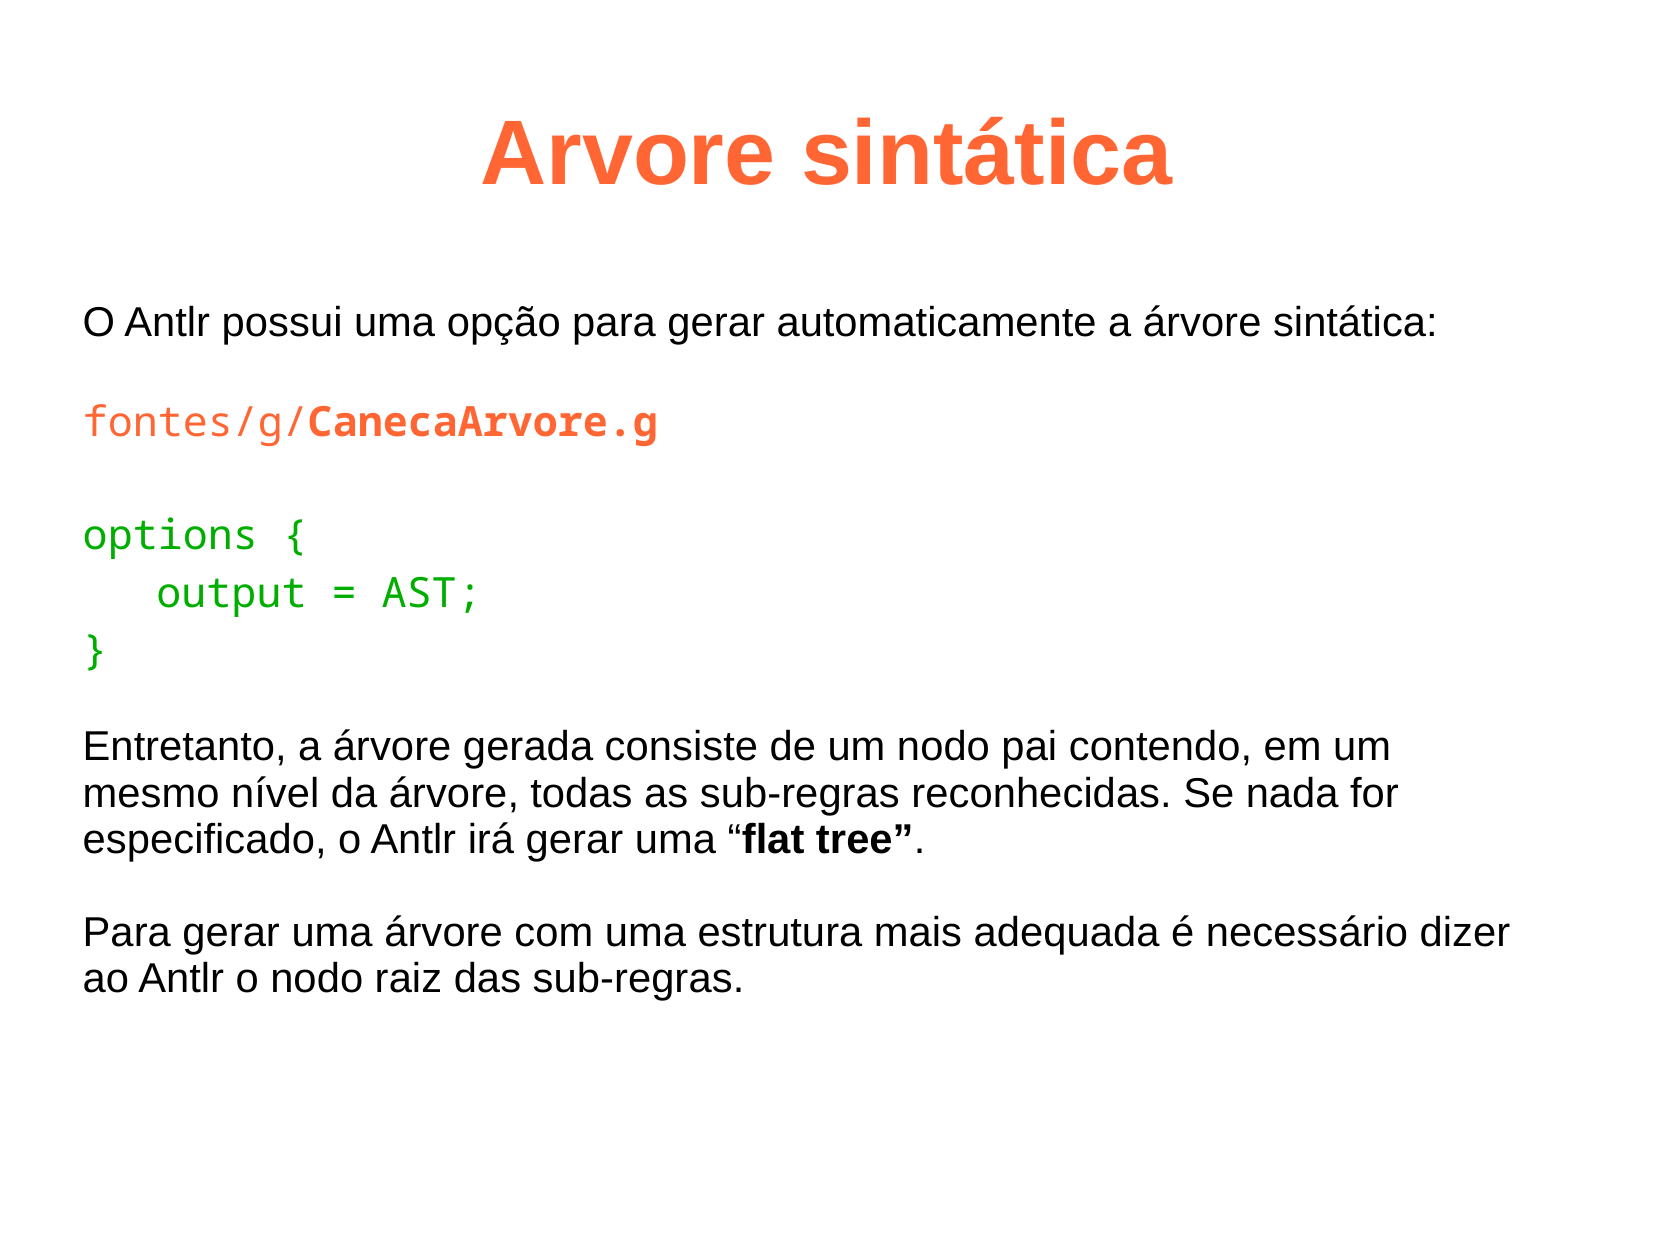

# Arvore sintática
O Antlr possui uma opção para gerar automaticamente a árvore sintática:
fontes/g/CanecaArvore.g
options {
	output = AST;
}
Entretanto, a árvore gerada consiste de um nodo pai contendo, em um mesmo nível da árvore, todas as sub-regras reconhecidas. Se nada for especificado, o Antlr irá gerar uma “flat tree”.
Para gerar uma árvore com uma estrutura mais adequada é necessário dizer ao Antlr o nodo raiz das sub-regras.